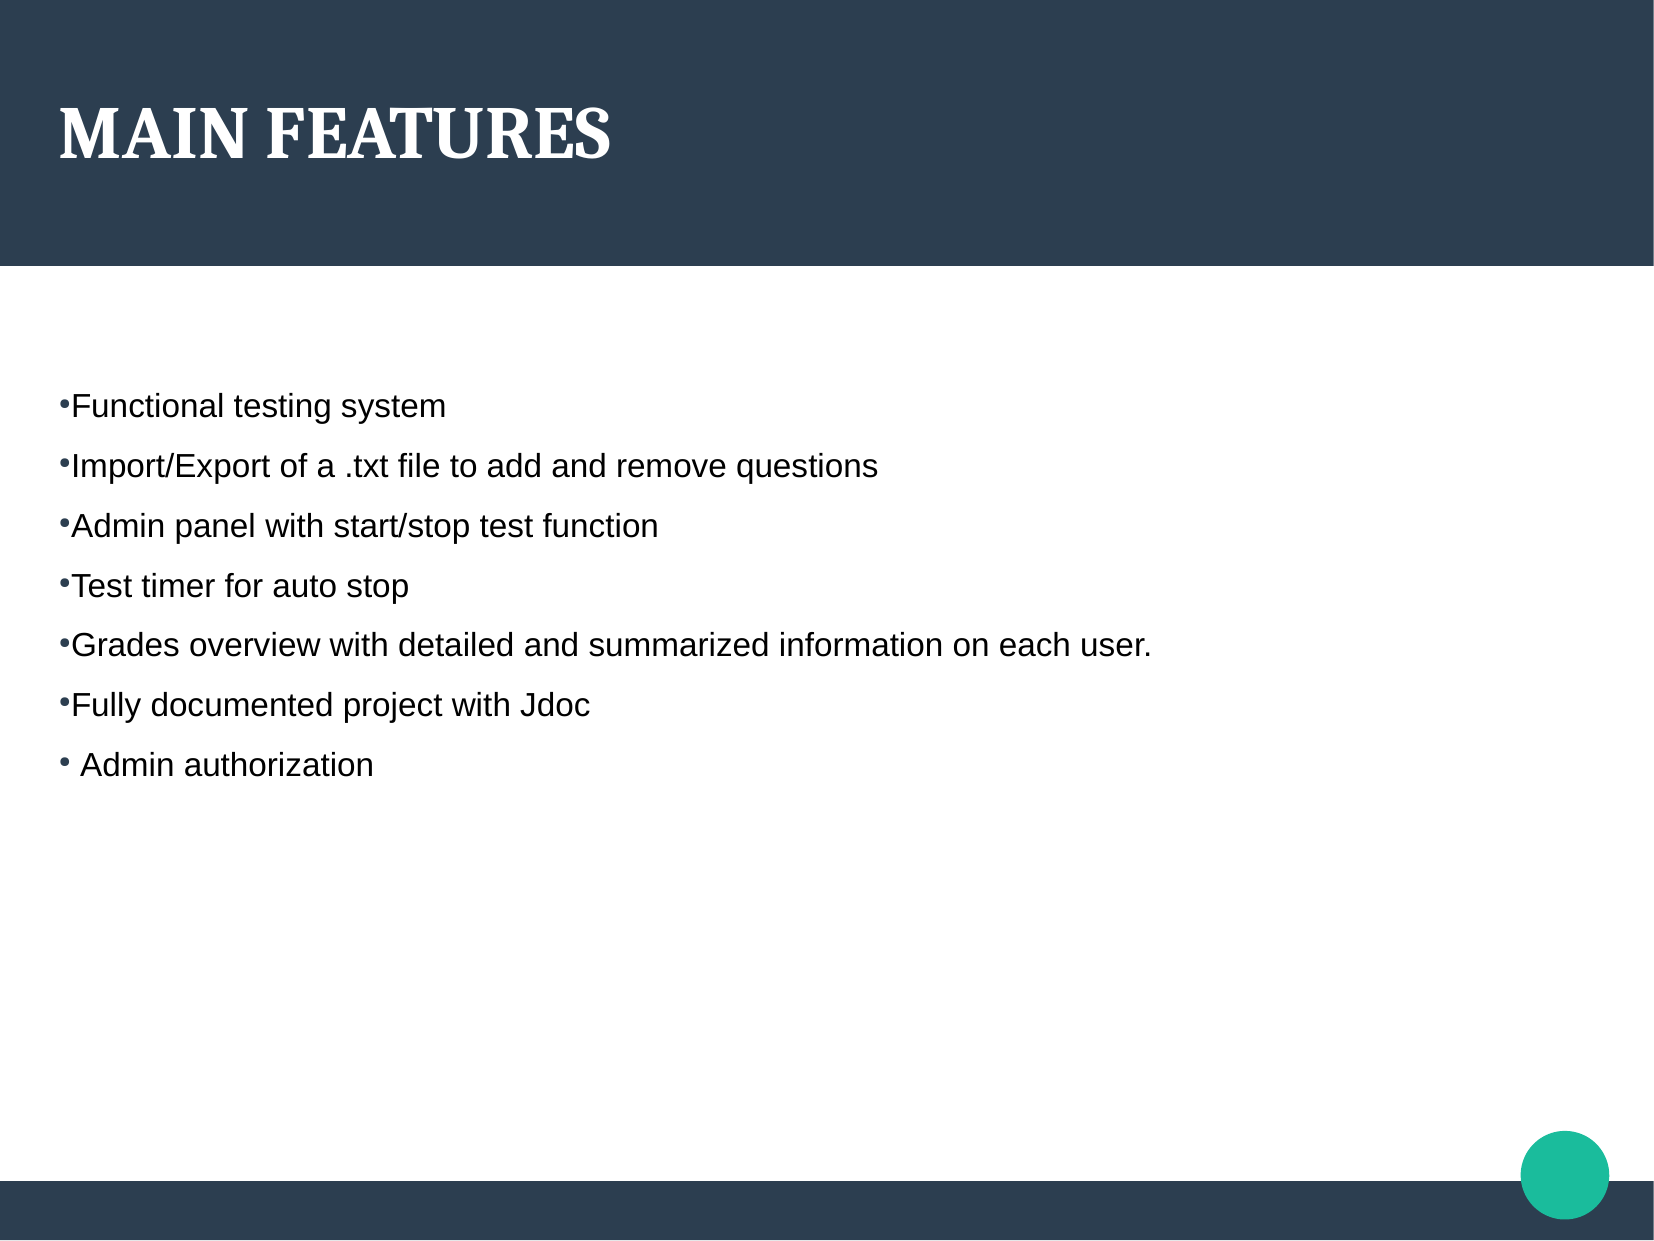

# MAIN FEATURES
Functional testing system
Import/Export of a .txt file to add and remove questions
Admin panel with start/stop test function
Test timer for auto stop
Grades overview with detailed and summarized information on each user.
Fully documented project with Jdoc
 Admin authorization